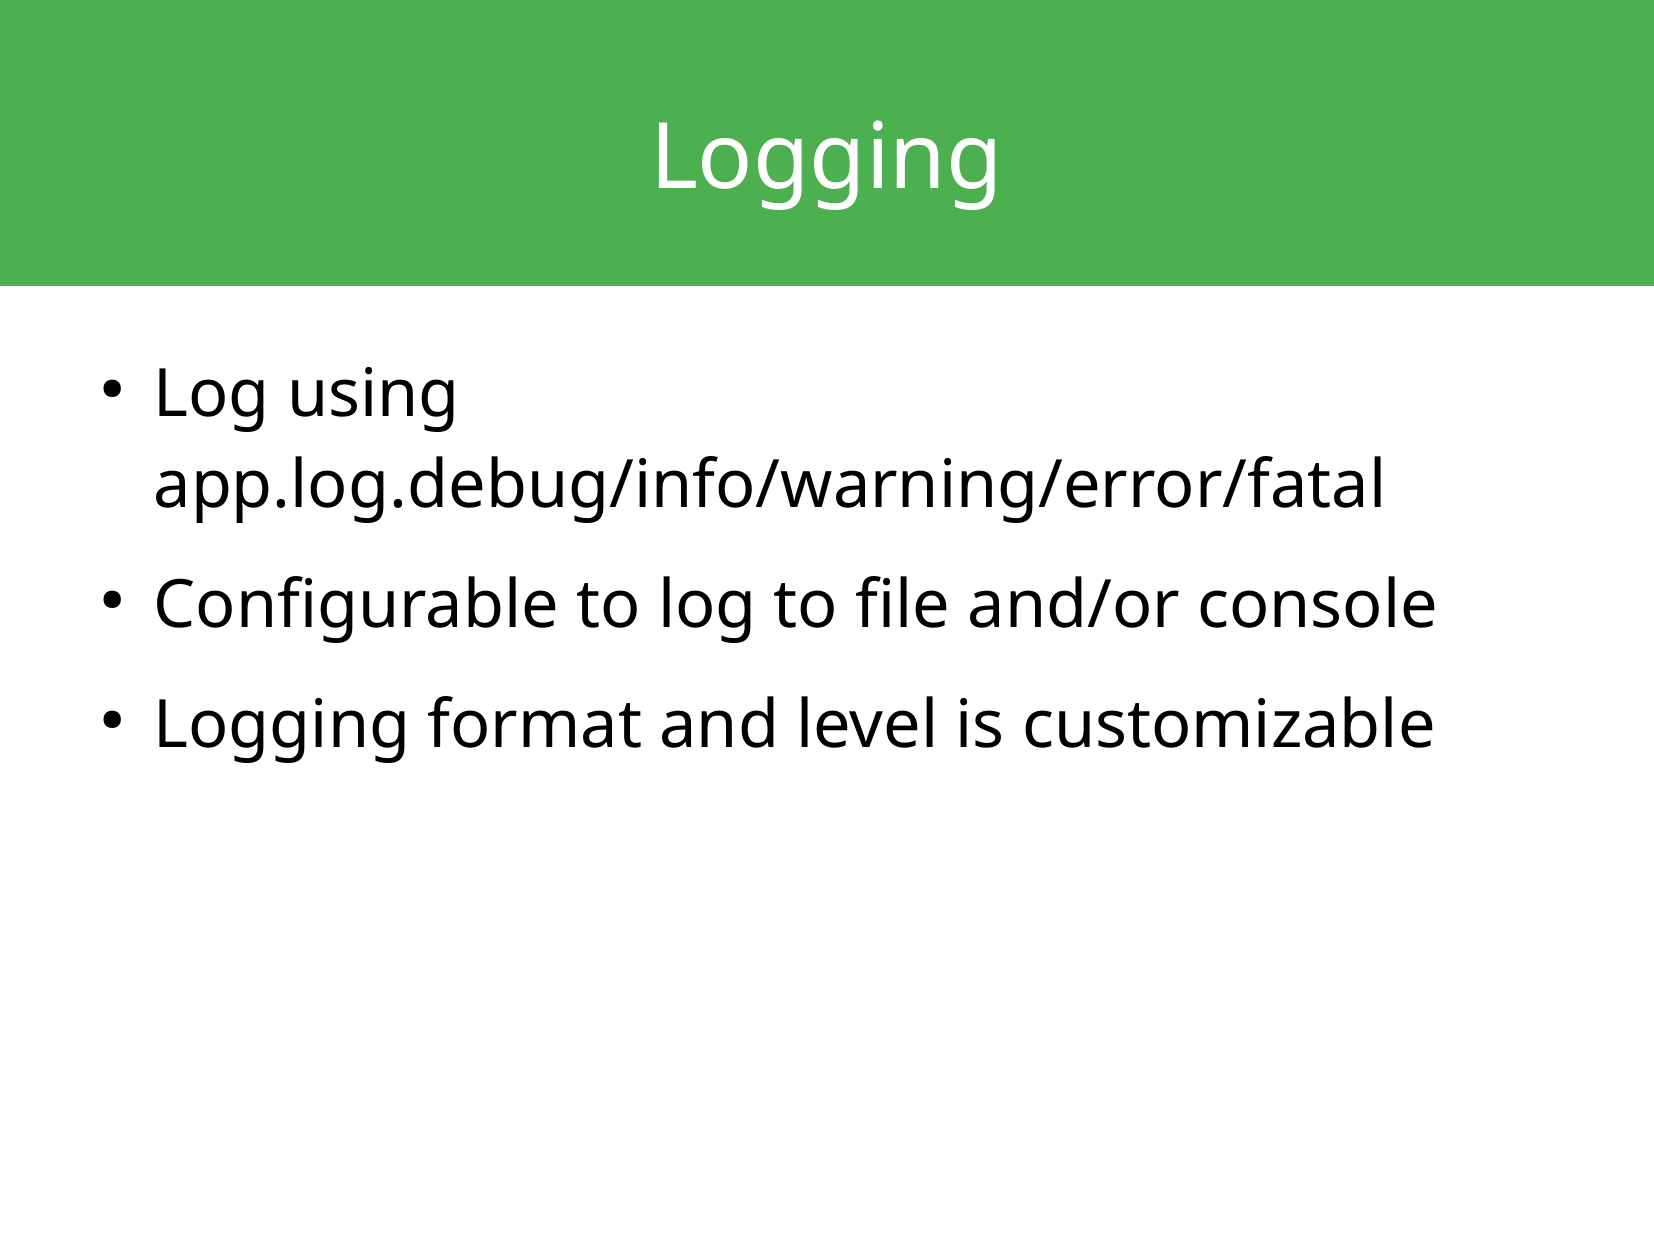

# Logging
Log using app.log.debug/info/warning/error/fatal
Configurable to log to file and/or console
Logging format and level is customizable